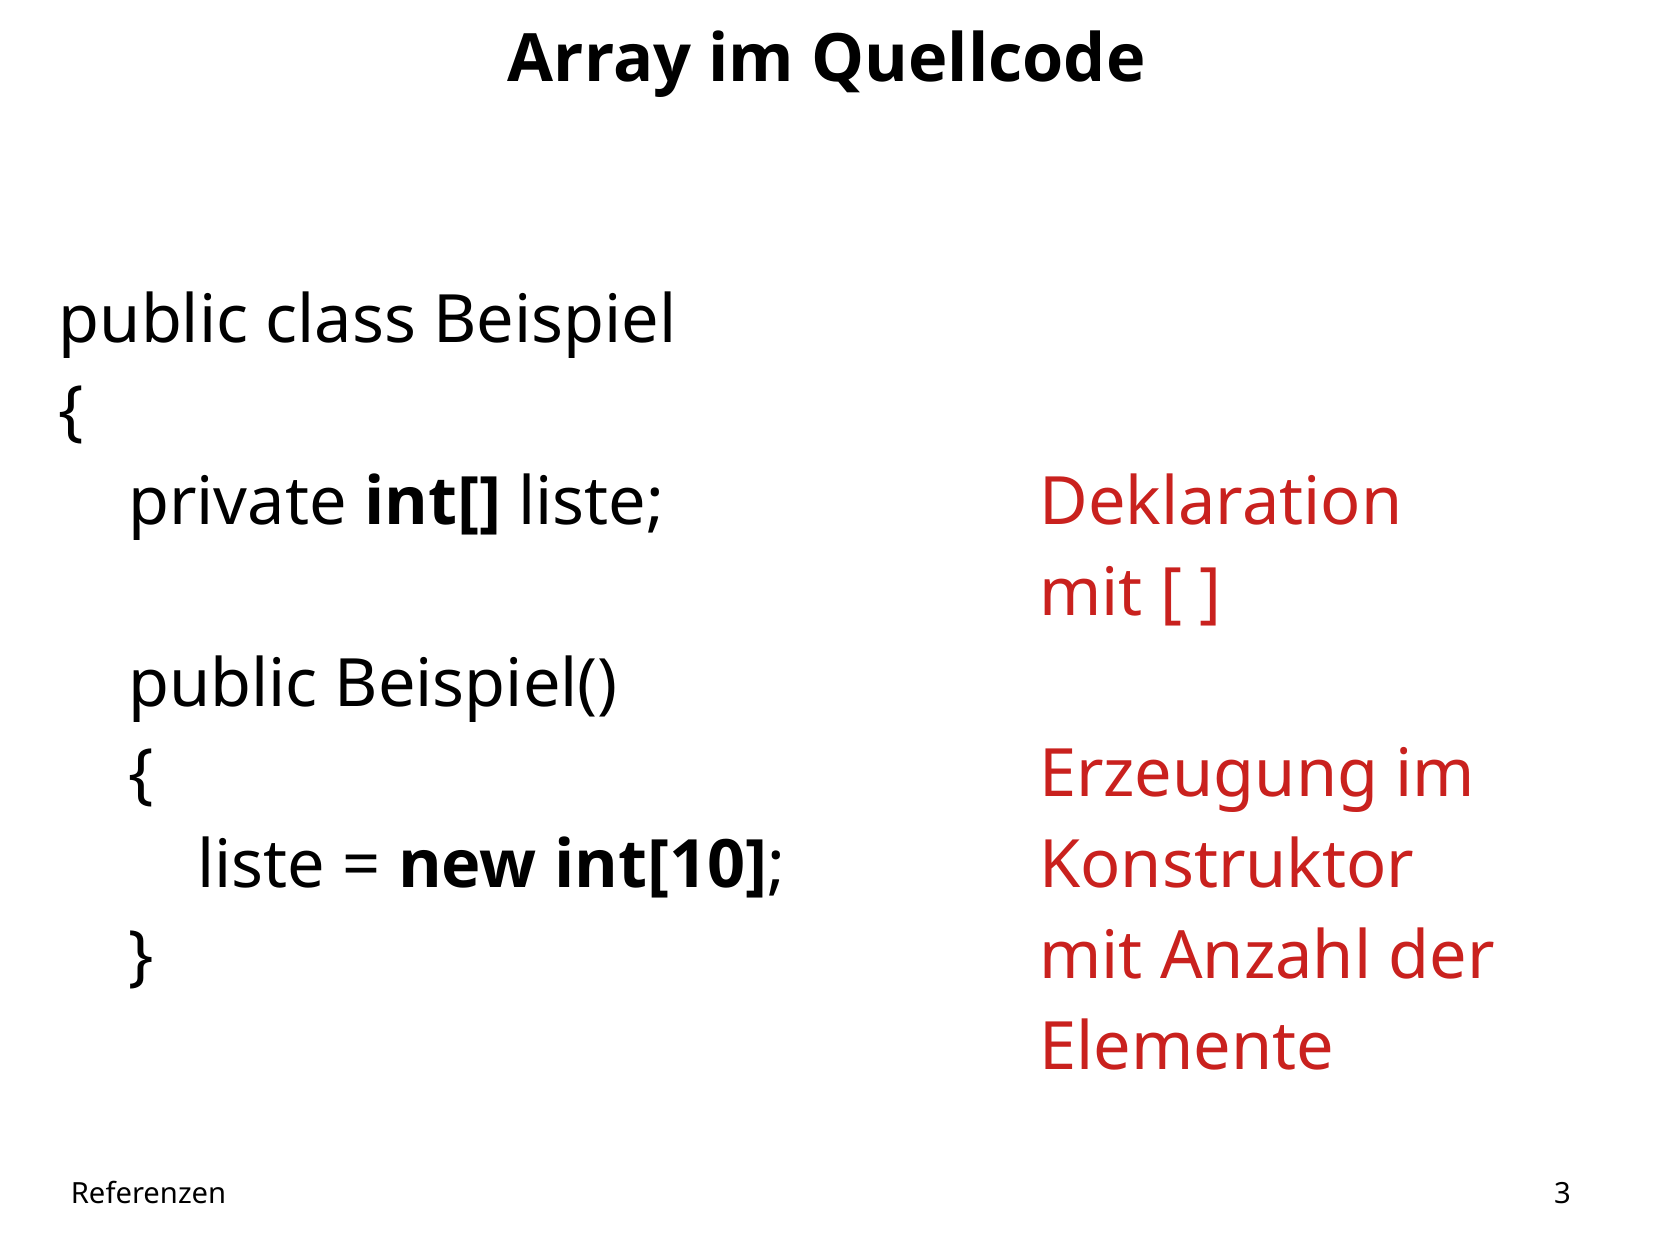

# Array im Quellcode
public class Beispiel
{
 private int[] liste;
 public Beispiel()
 {
 liste = new int[10];
 }
Deklaration
mit [ ]
Erzeugung im
Konstruktor
mit Anzahl der
Elemente
Referenzen
3